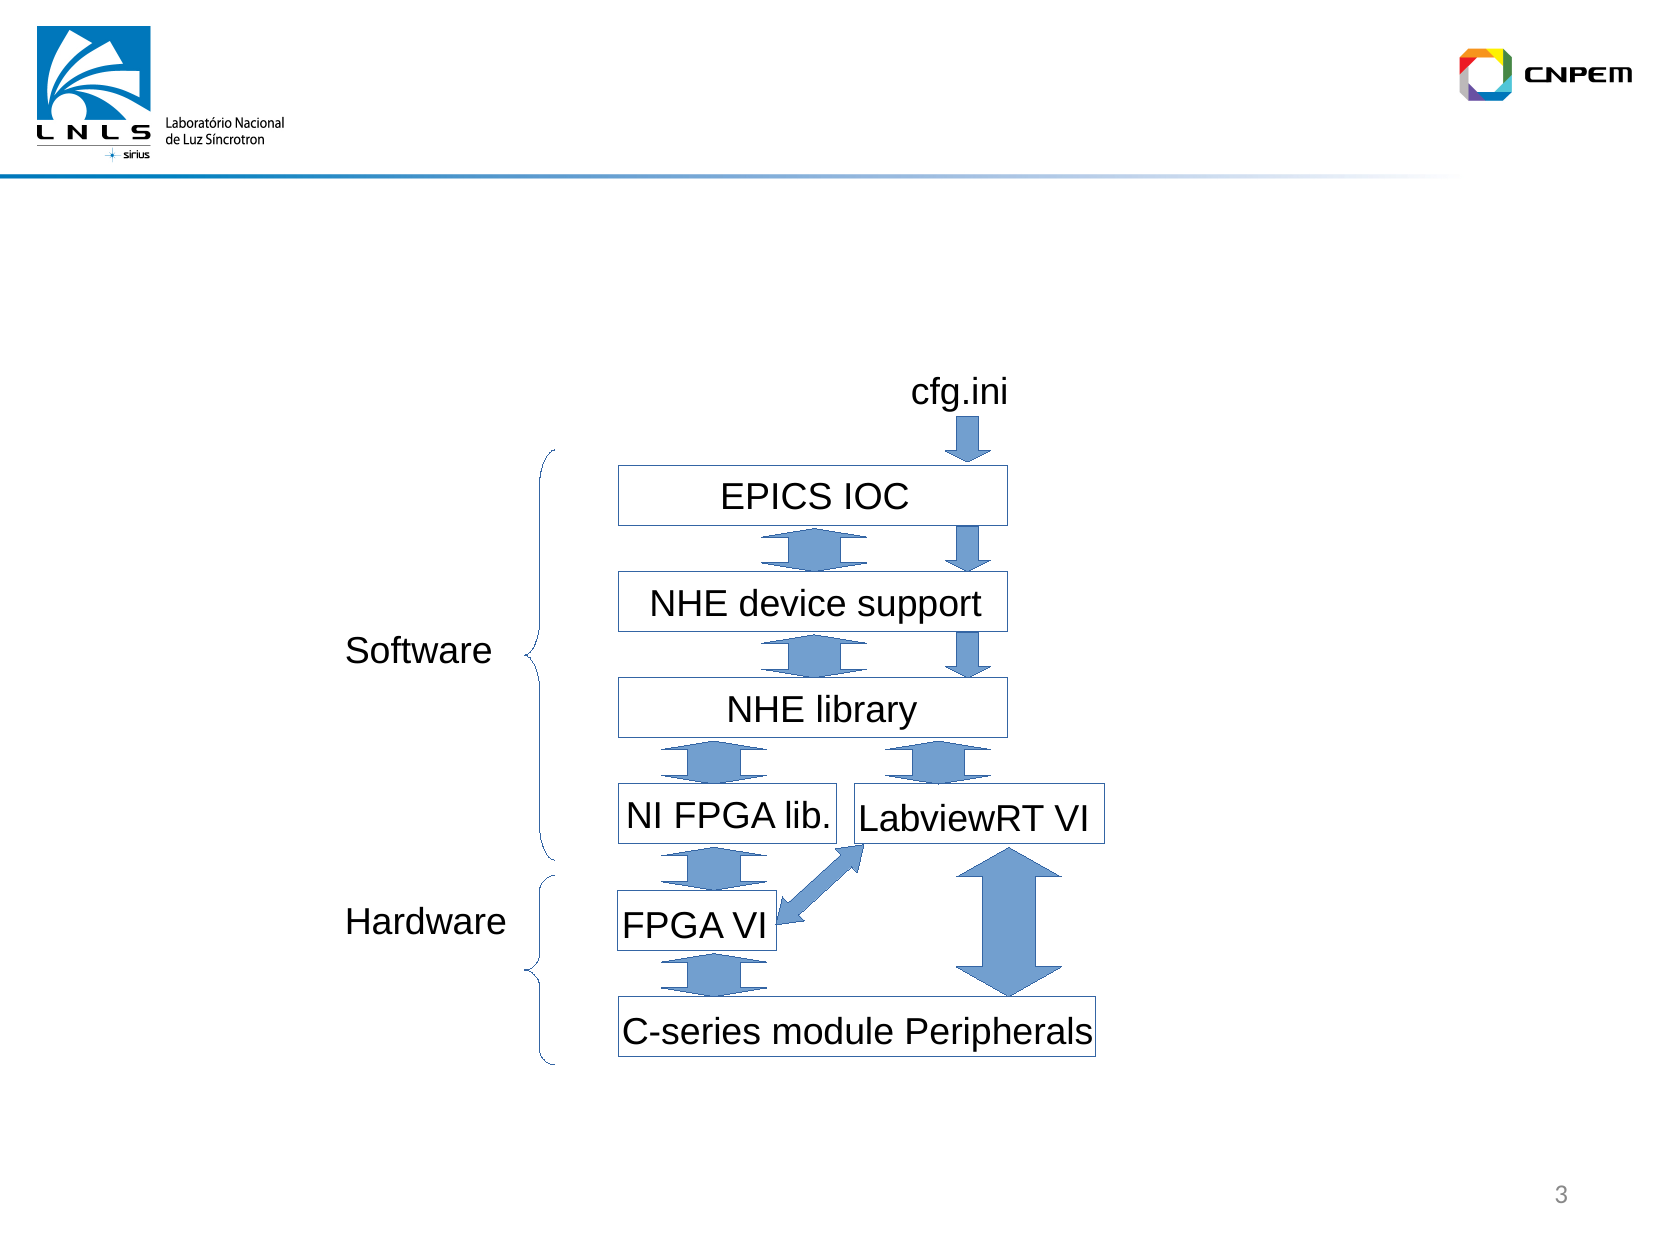

cfg.ini
EPICS IOC
NHE device support
Software
NHE library
NI FPGA lib.
LabviewRT VI
Hardware
FPGA VI
C-series module Peripherals
3